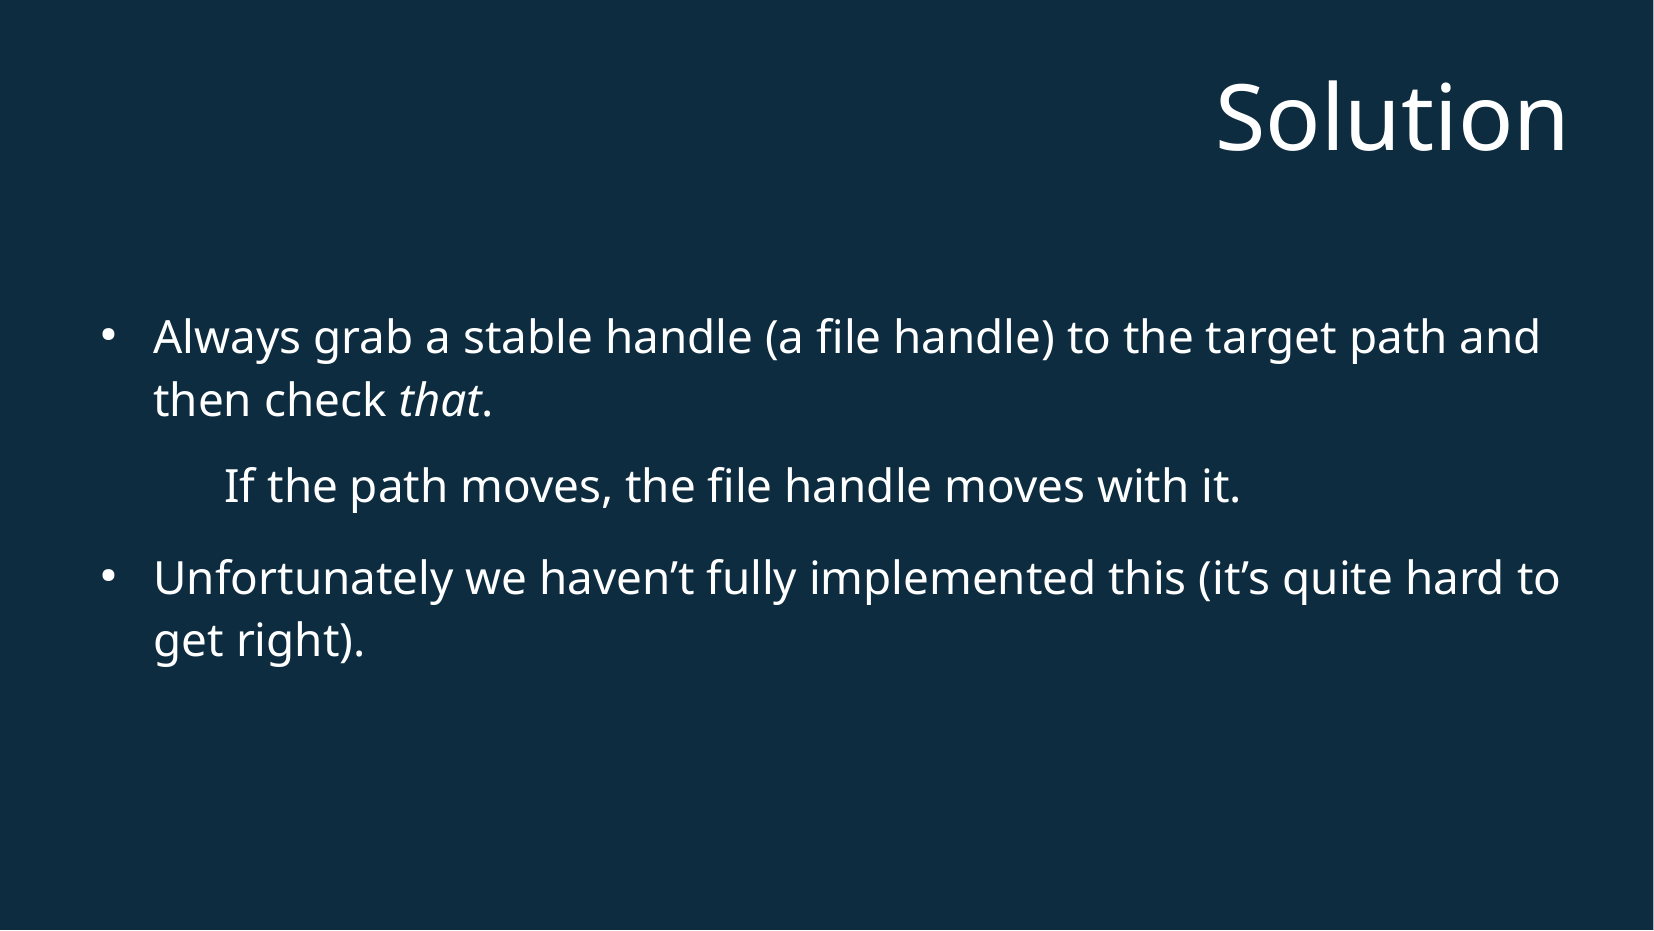

# Solution
Always grab a stable handle (a file handle) to the target path and then check that.
If the path moves, the file handle moves with it.
Unfortunately we haven’t fully implemented this (it’s quite hard to get right).